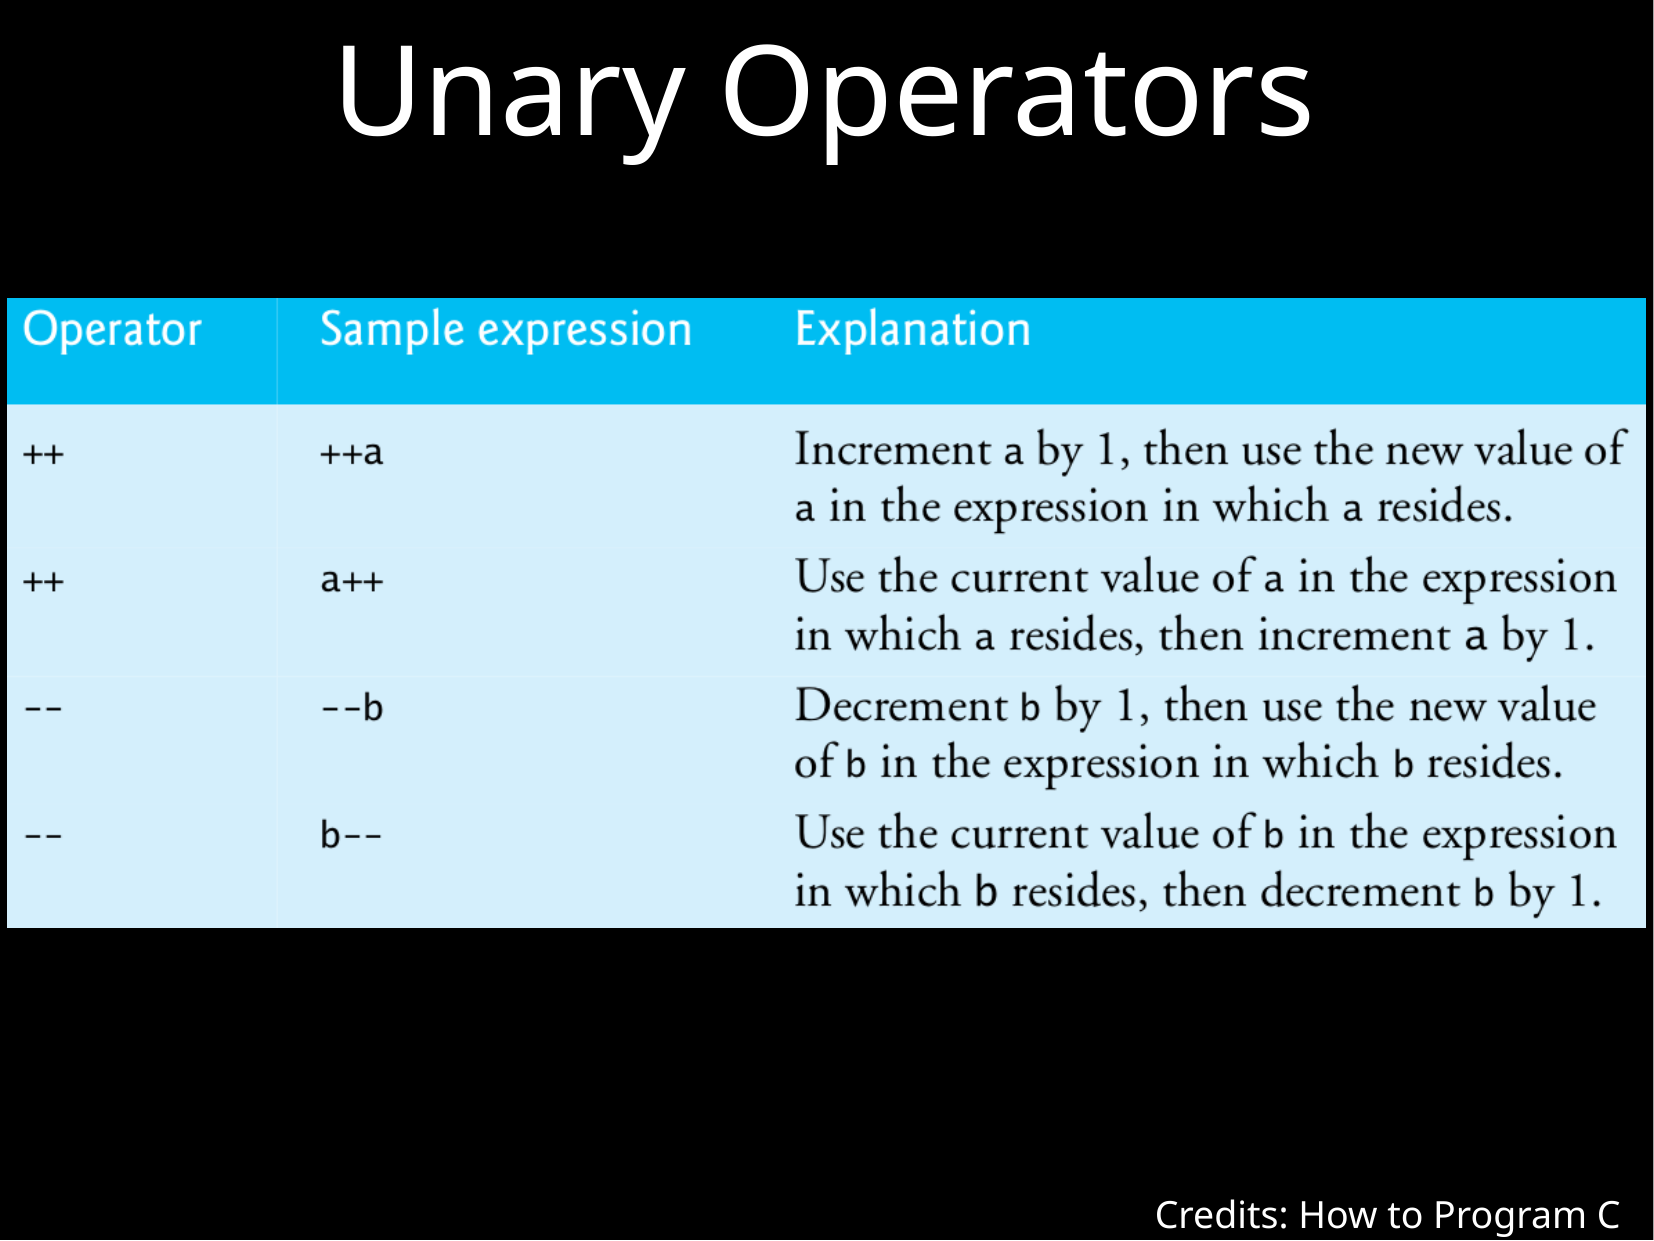

Unary Operators
Credits: How to Program C